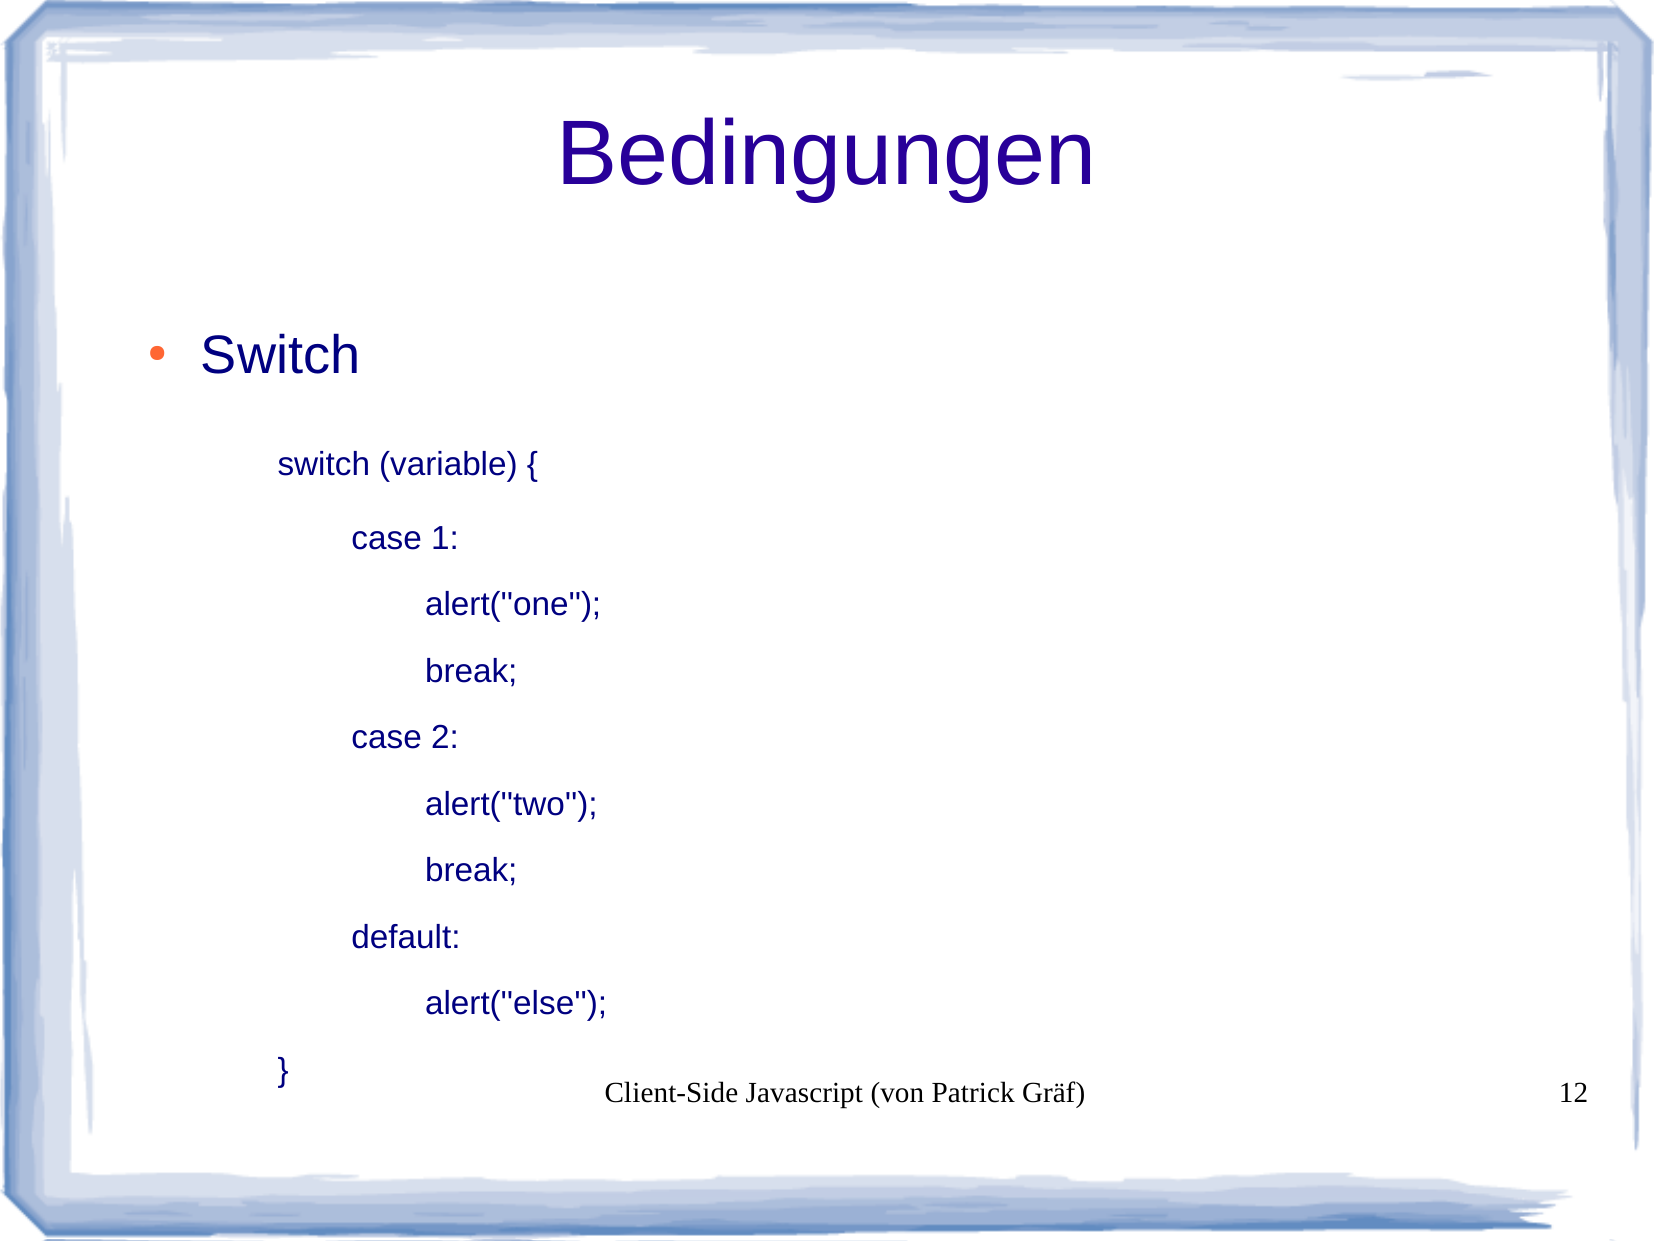

# Bedingungen
Switch
 		switch (variable) {
 			case 1:
 				alert(''one'');
 				break;
 			case 2:
 				alert(''two'');
 				break;
 			default:
 				alert(''else'');
 		}
Client-Side Javascript (von Patrick Gräf)
12